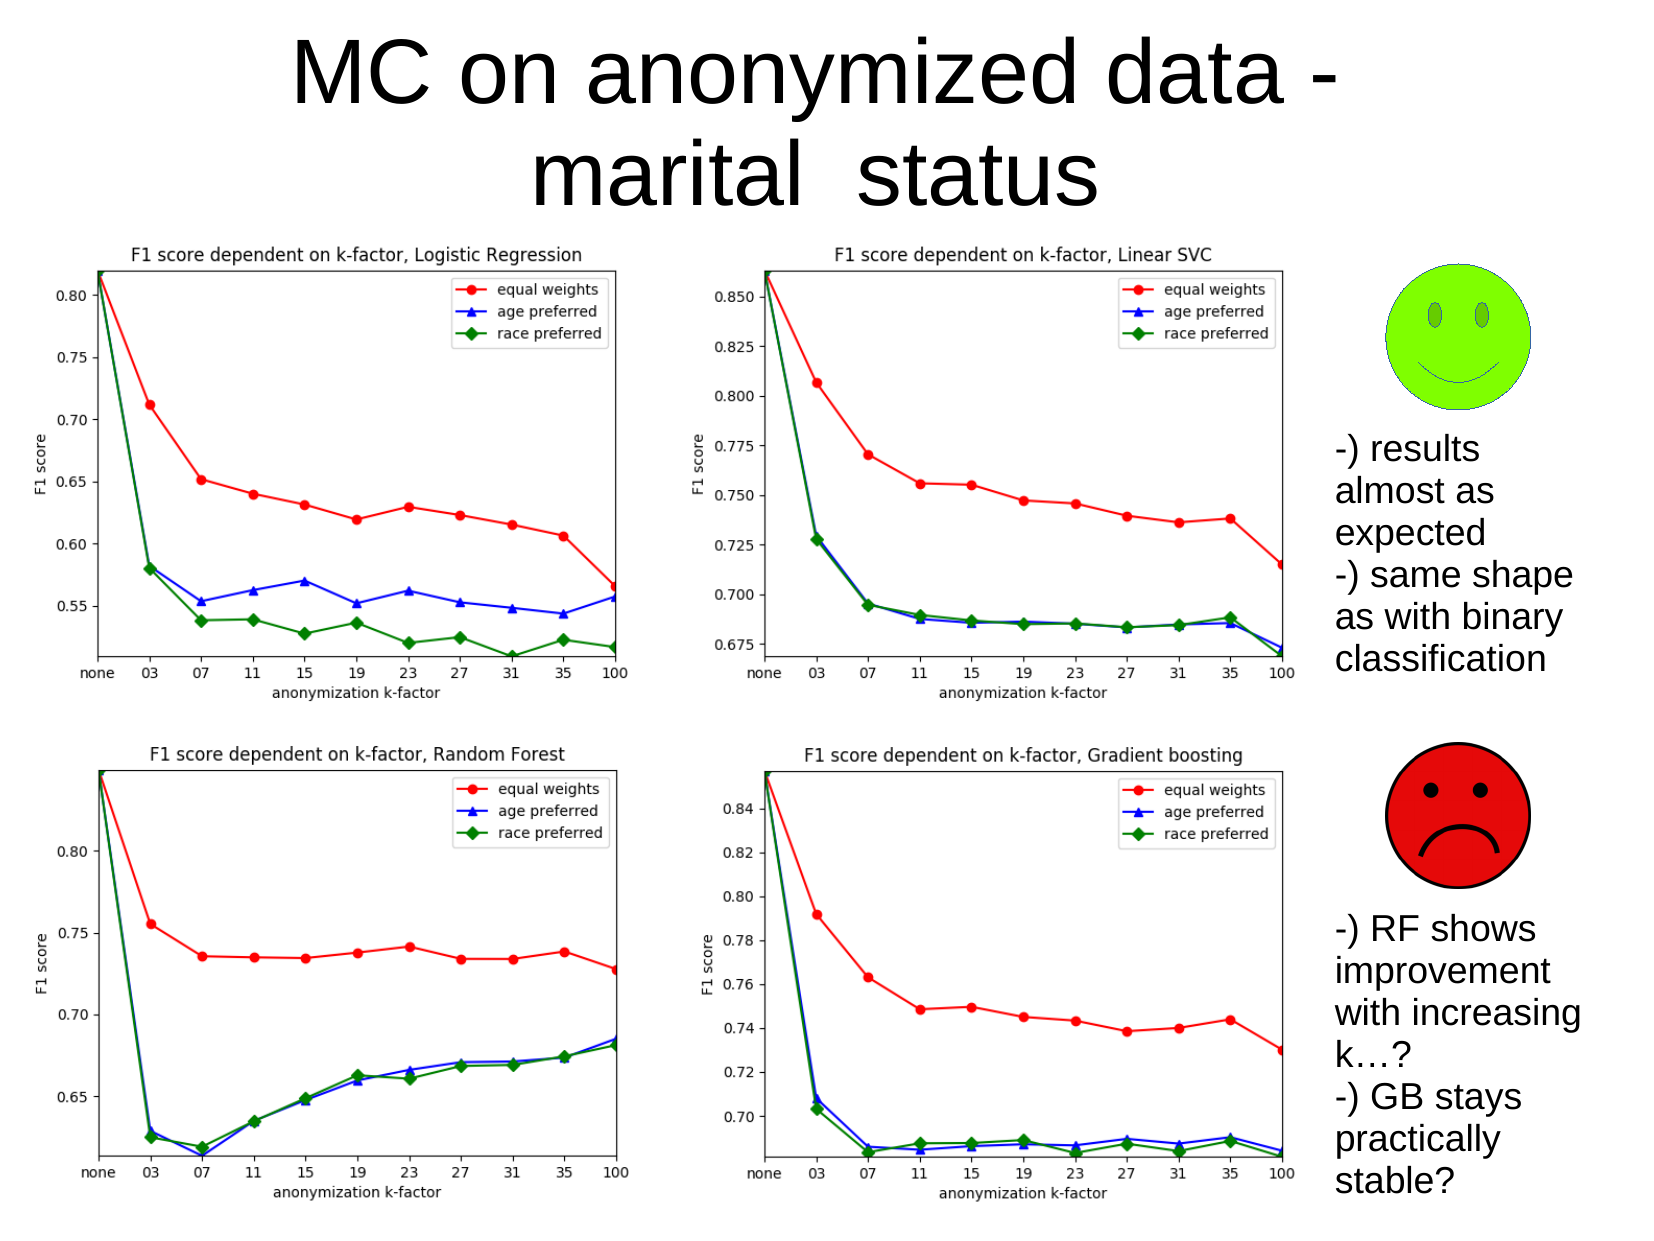

# MC on anonymized data - marital_status
-) results almost as expected
-) same shape as with binary classification
-) RF shows improvement with increasing k…?
-) GB stays practically stable?